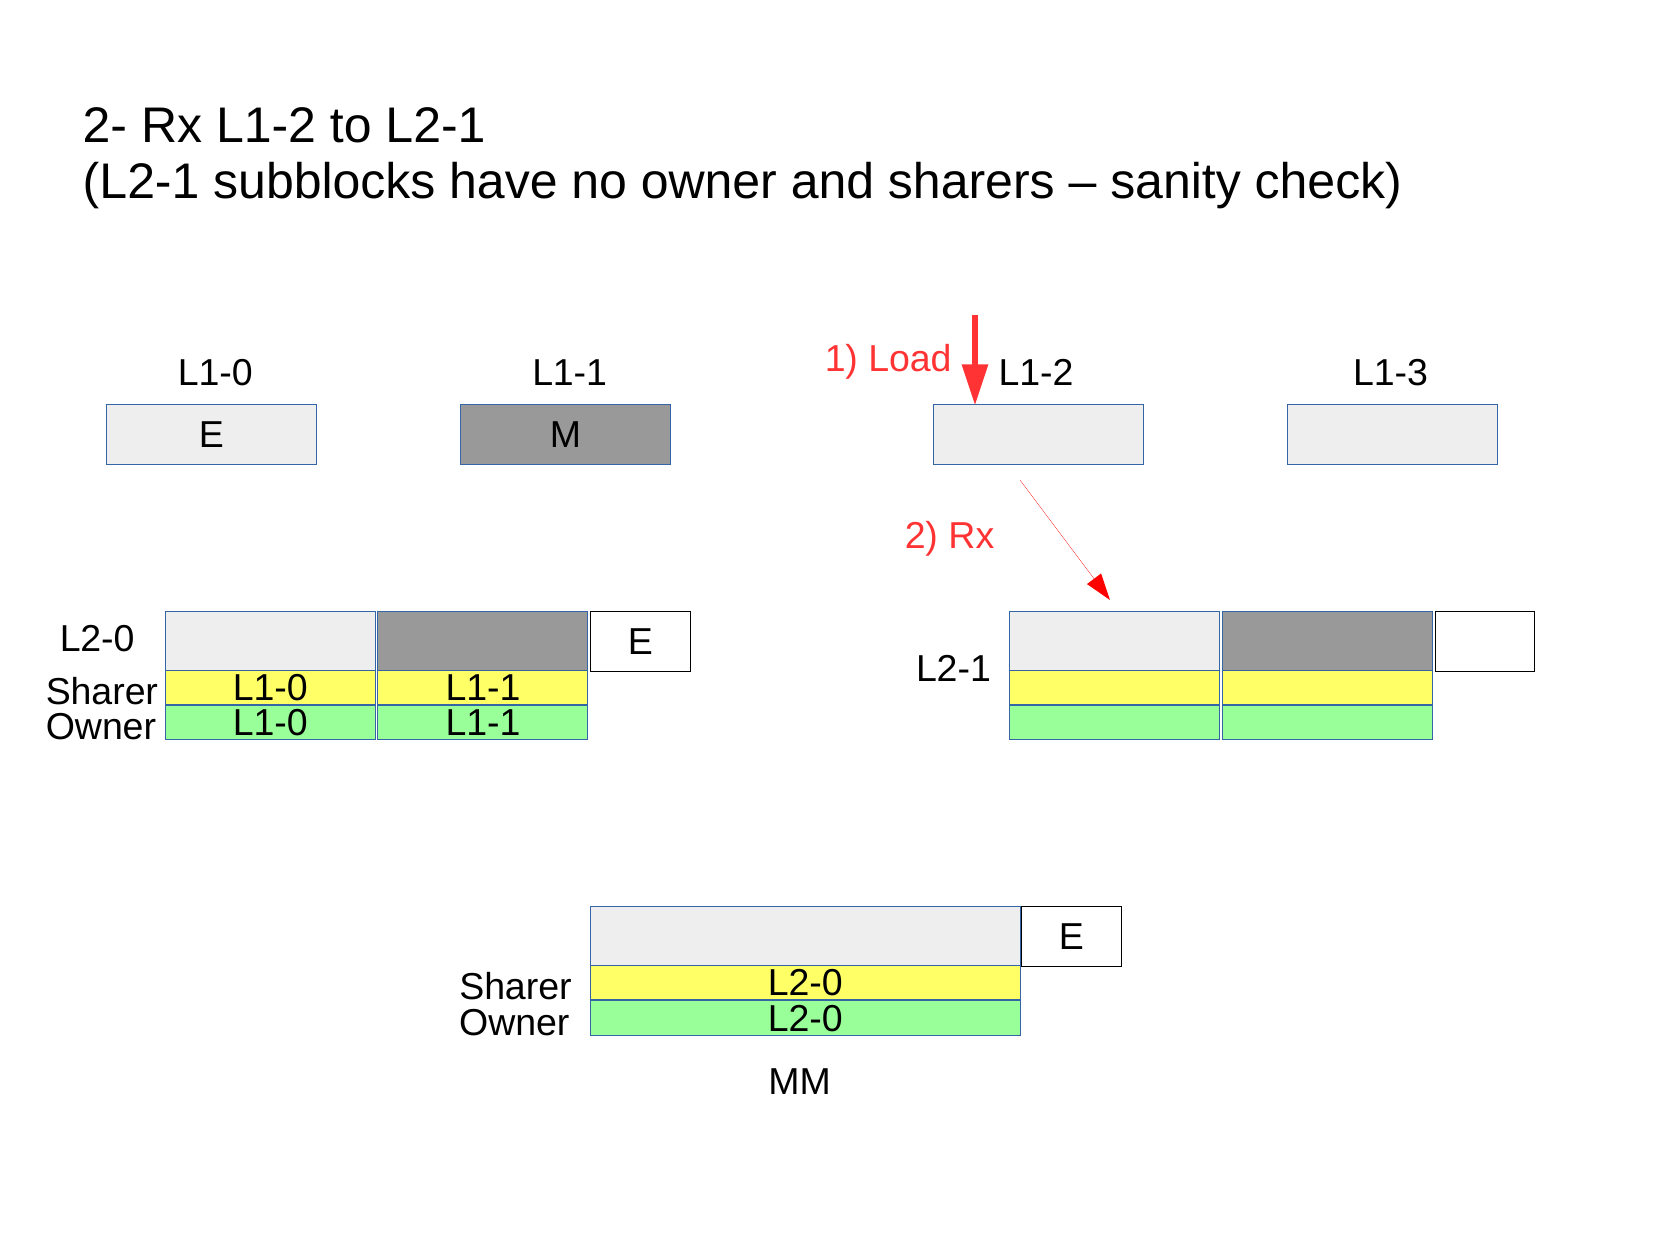

# 2- Rx L1-2 to L2-1 (L2-1 subblocks have no owner and sharers – sanity check)
1) Load
L1-0
L1-1
L1-2
L1-3
E
M
2) Rx
L2-0
E
L2-1
Sharer
L1-0
L1-1
Owner
L1-0
L1-1
E
Sharer
L2-0
Owner
L2-0
MM